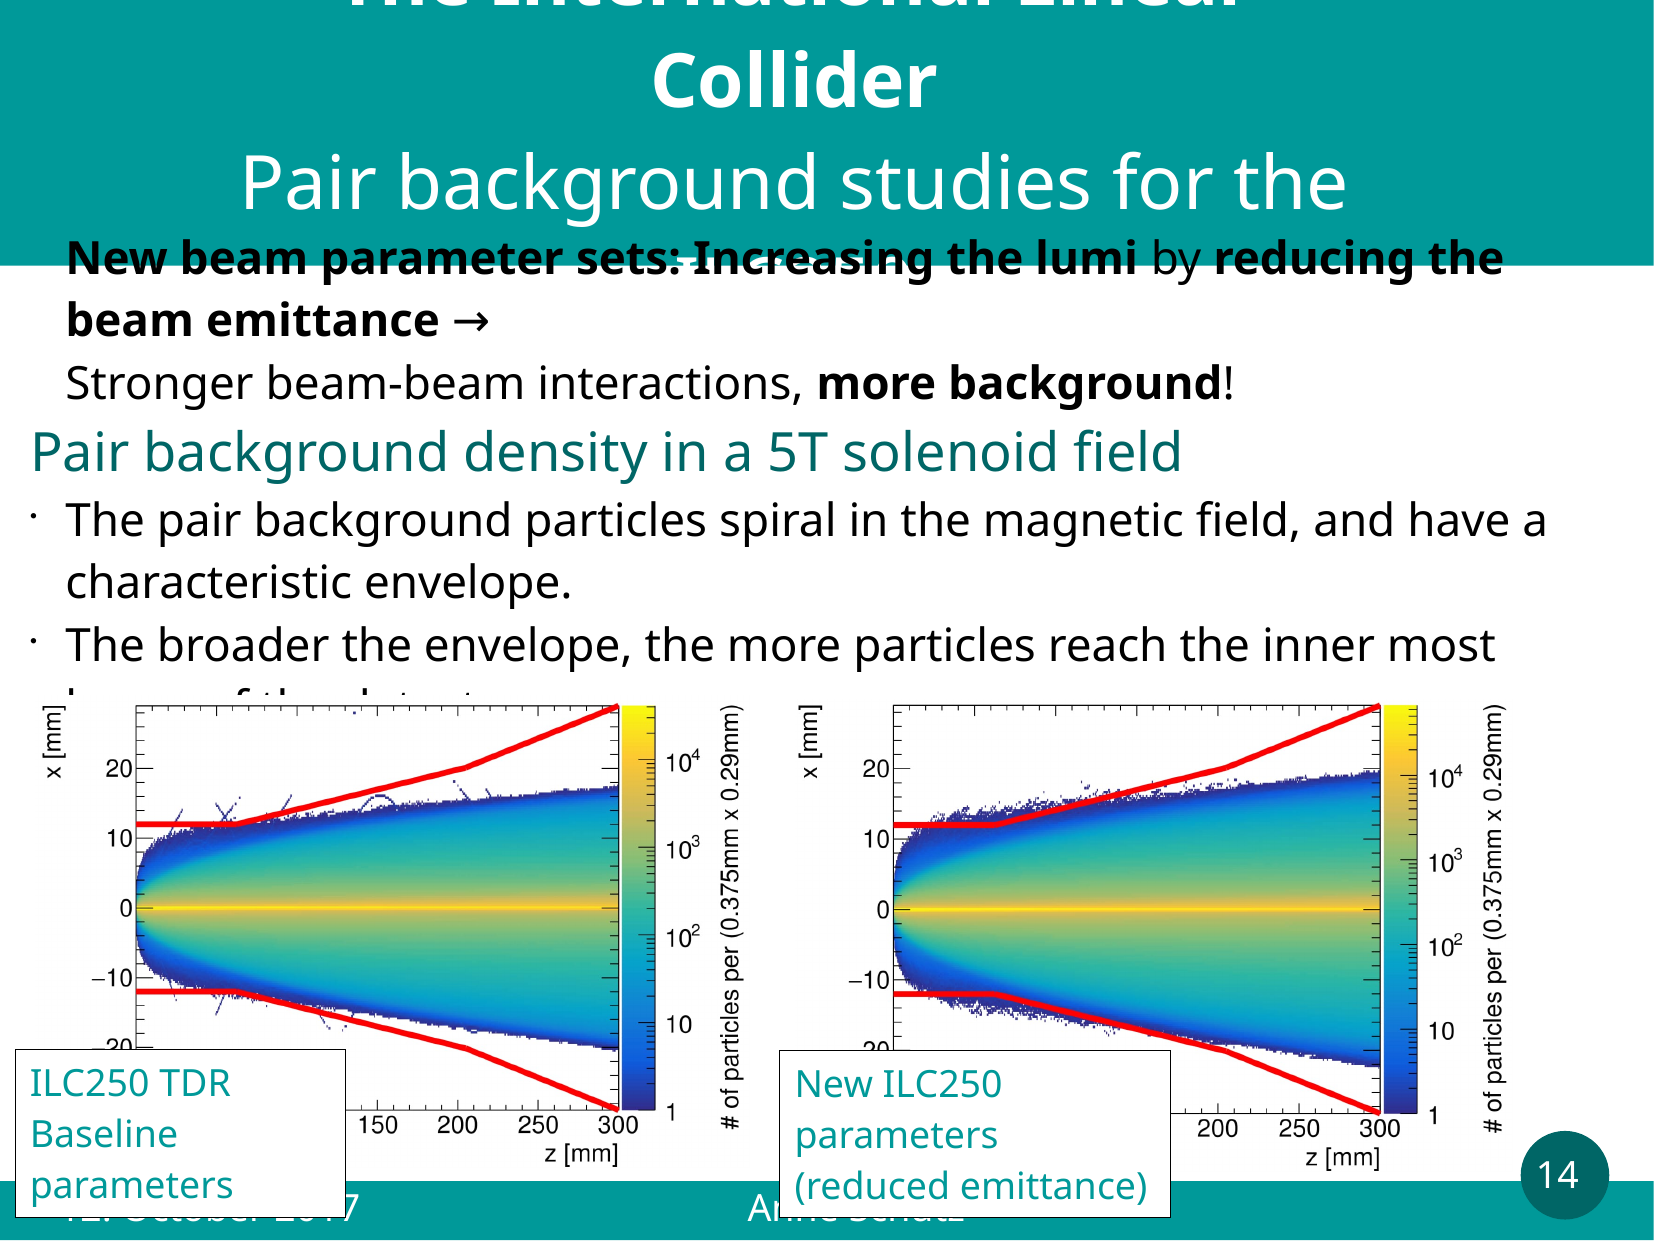

# The International Linear Collider Pair background studies for the ILC250
New beam parameter sets: Increasing the lumi by reducing the beam emittance →
Stronger beam-beam interactions, more background!
Pair background density in a 5T solenoid field
The pair background particles spiral in the magnetic field, and have a characteristic envelope.
The broader the envelope, the more particles reach the inner most layers of the detector
ILC250 TDR Baseline parameters
New ILC250 parameters
(reduced emittance)